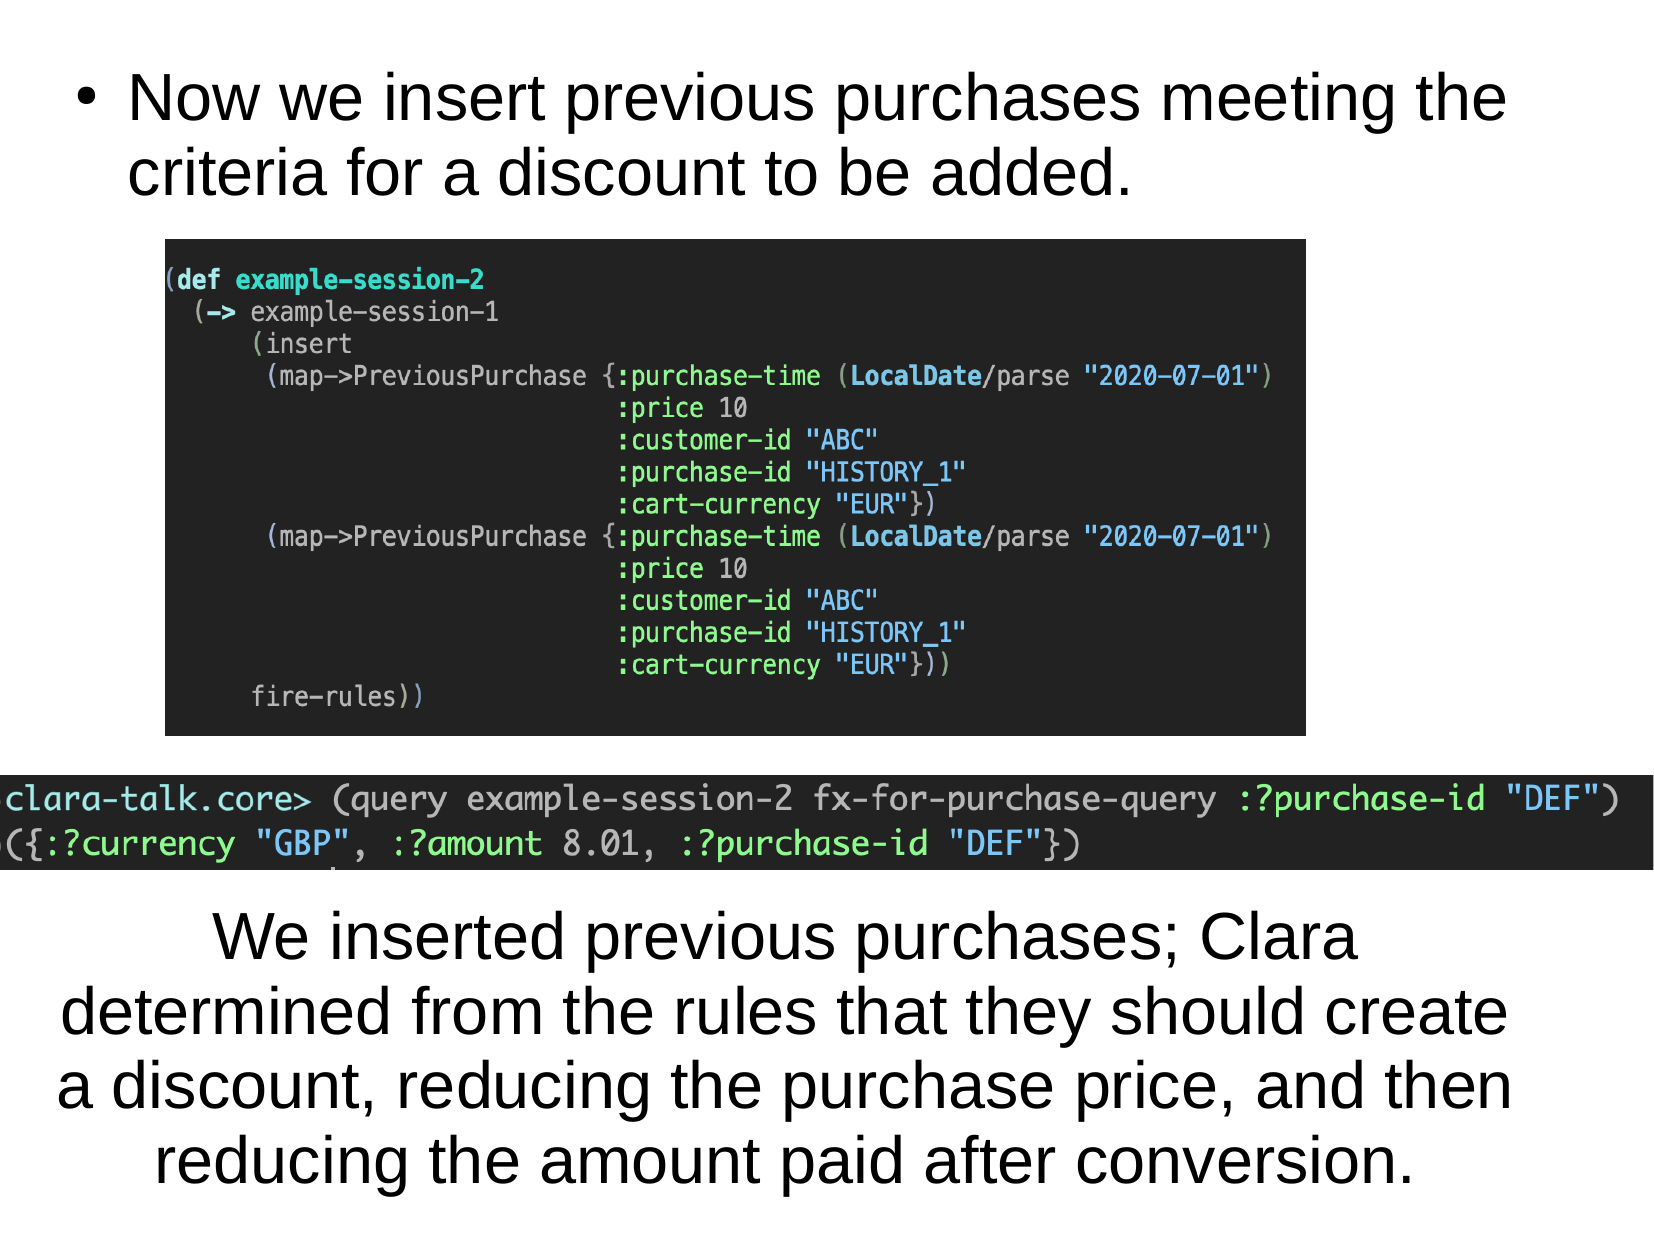

Now we insert previous purchases meeting the criteria for a discount to be added.
# We inserted previous purchases; Clara determined from the rules that they should create a discount, reducing the purchase price, and then reducing the amount paid after conversion.